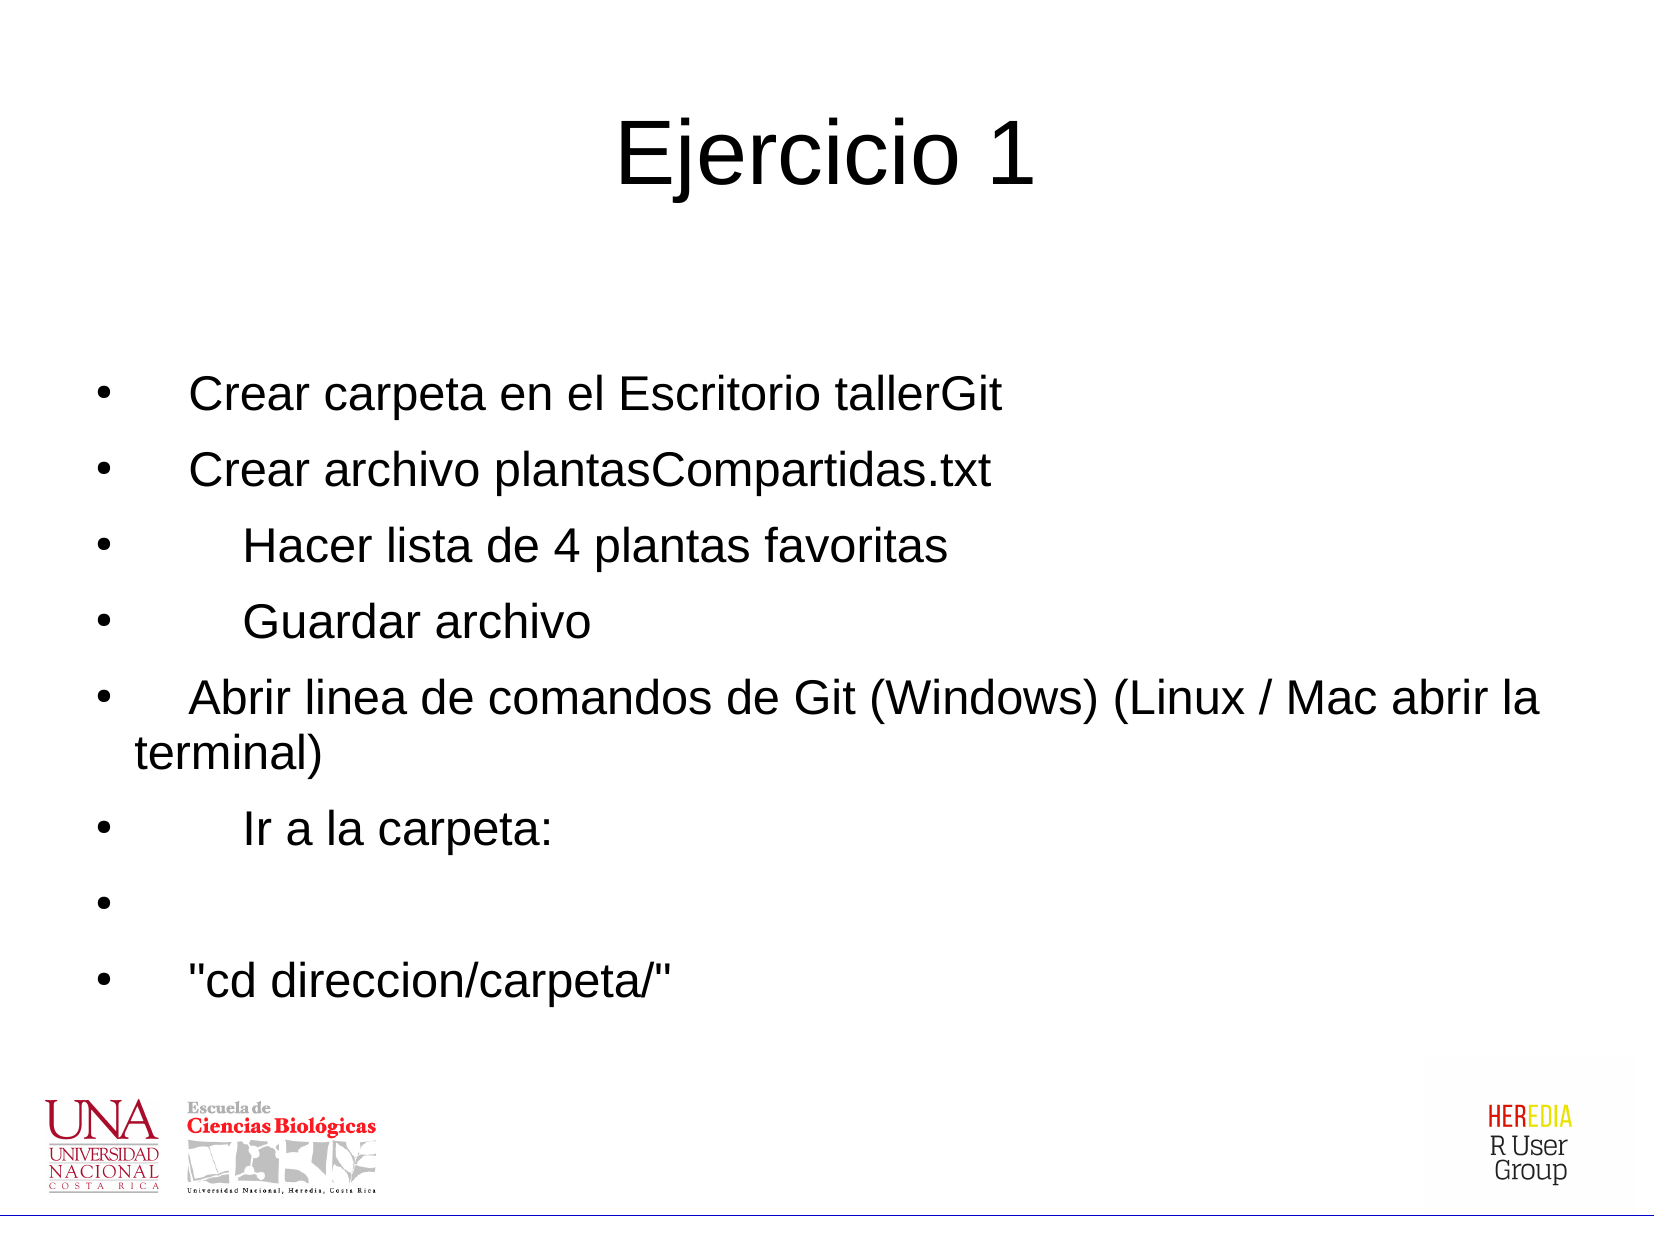

# Ejercicio 1
 Crear carpeta en el Escritorio tallerGit
 Crear archivo plantasCompartidas.txt
 Hacer lista de 4 plantas favoritas
 Guardar archivo
 Abrir linea de comandos de Git (Windows) (Linux / Mac abrir la terminal)
 Ir a la carpeta:
 "cd direccion/carpeta/"